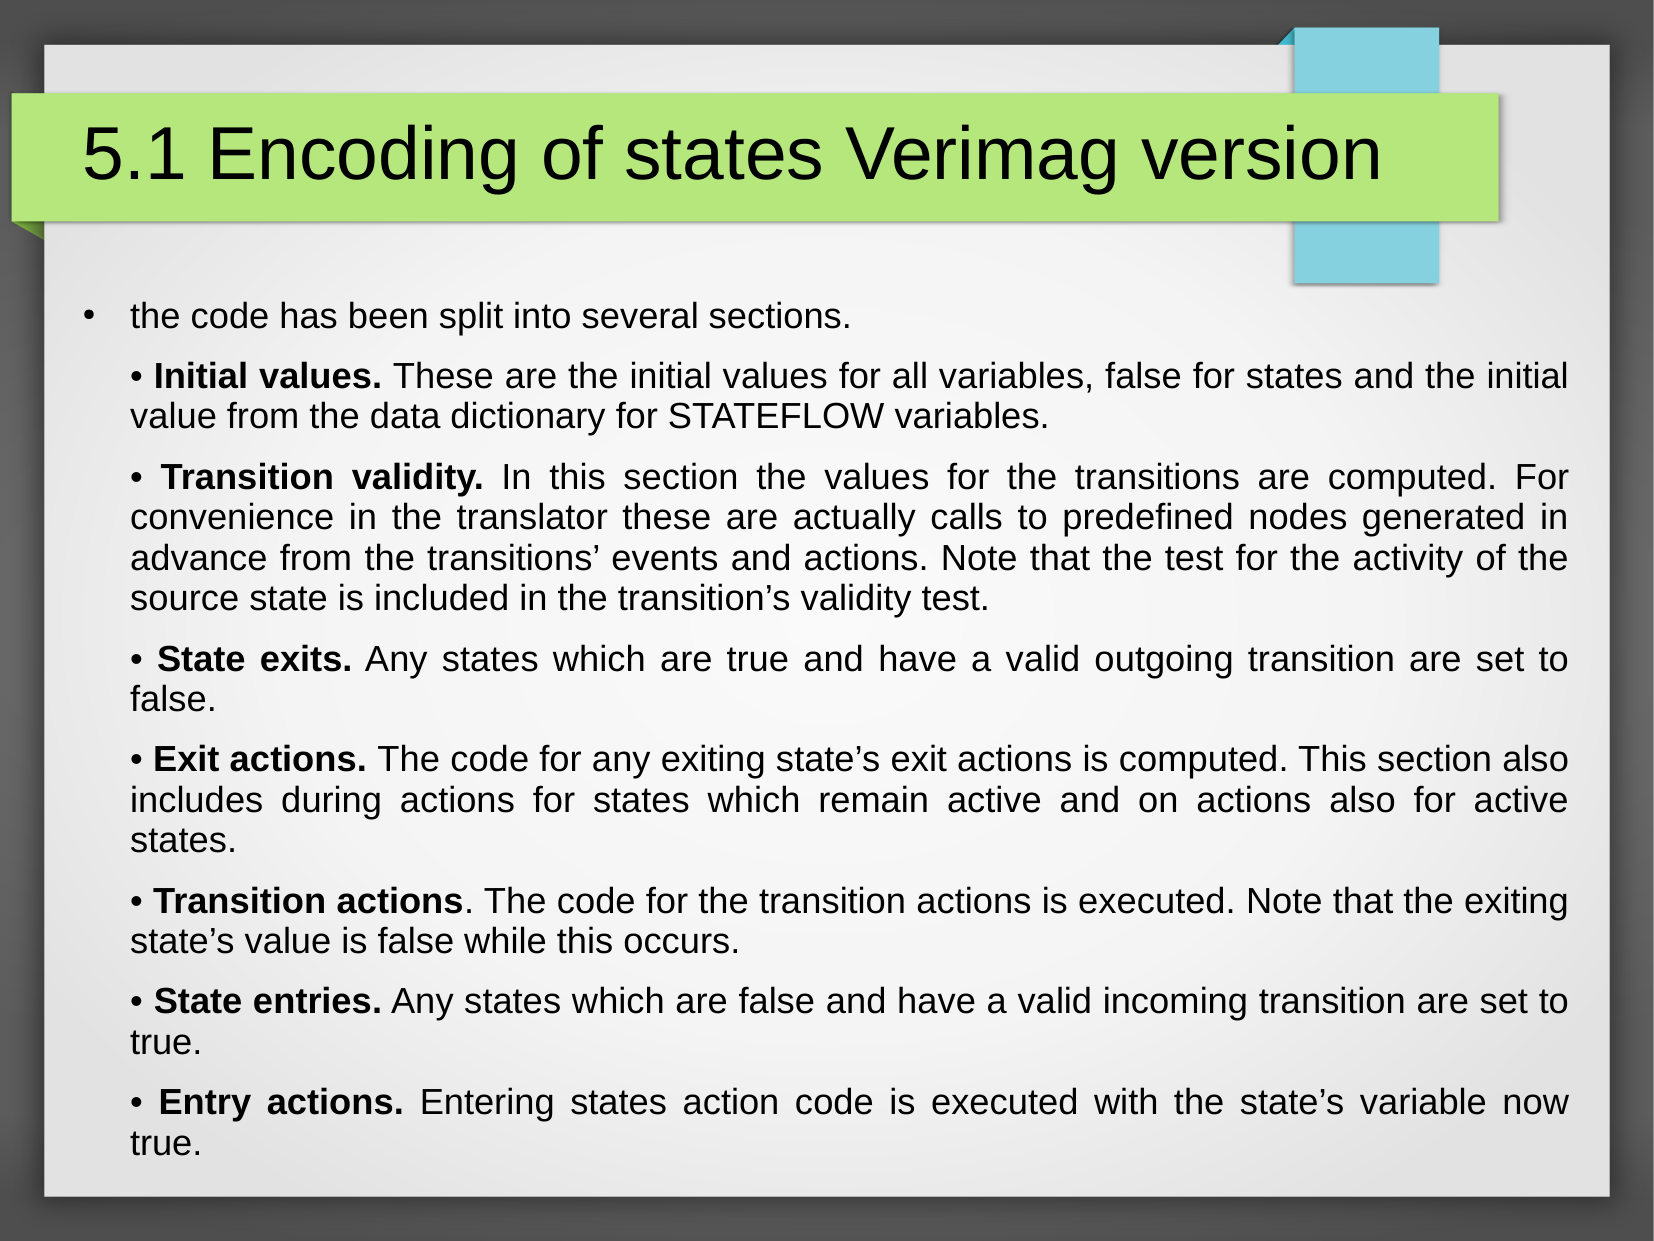

# 5.1 Encoding of states Verimag version
the code has been split into several sections.
• Initial values. These are the initial values for all variables, false for states and the initial value from the data dictionary for STATEFLOW variables.
• Transition validity. In this section the values for the transitions are computed. For convenience in the translator these are actually calls to predefined nodes generated in advance from the transitions’ events and actions. Note that the test for the activity of the source state is included in the transition’s validity test.
• State exits. Any states which are true and have a valid outgoing transition are set to false.
• Exit actions. The code for any exiting state’s exit actions is computed. This section also includes during actions for states which remain active and on actions also for active states.
• Transition actions. The code for the transition actions is executed. Note that the exiting state’s value is false while this occurs.
• State entries. Any states which are false and have a valid incoming transition are set to true.
• Entry actions. Entering states action code is executed with the state’s variable now true.